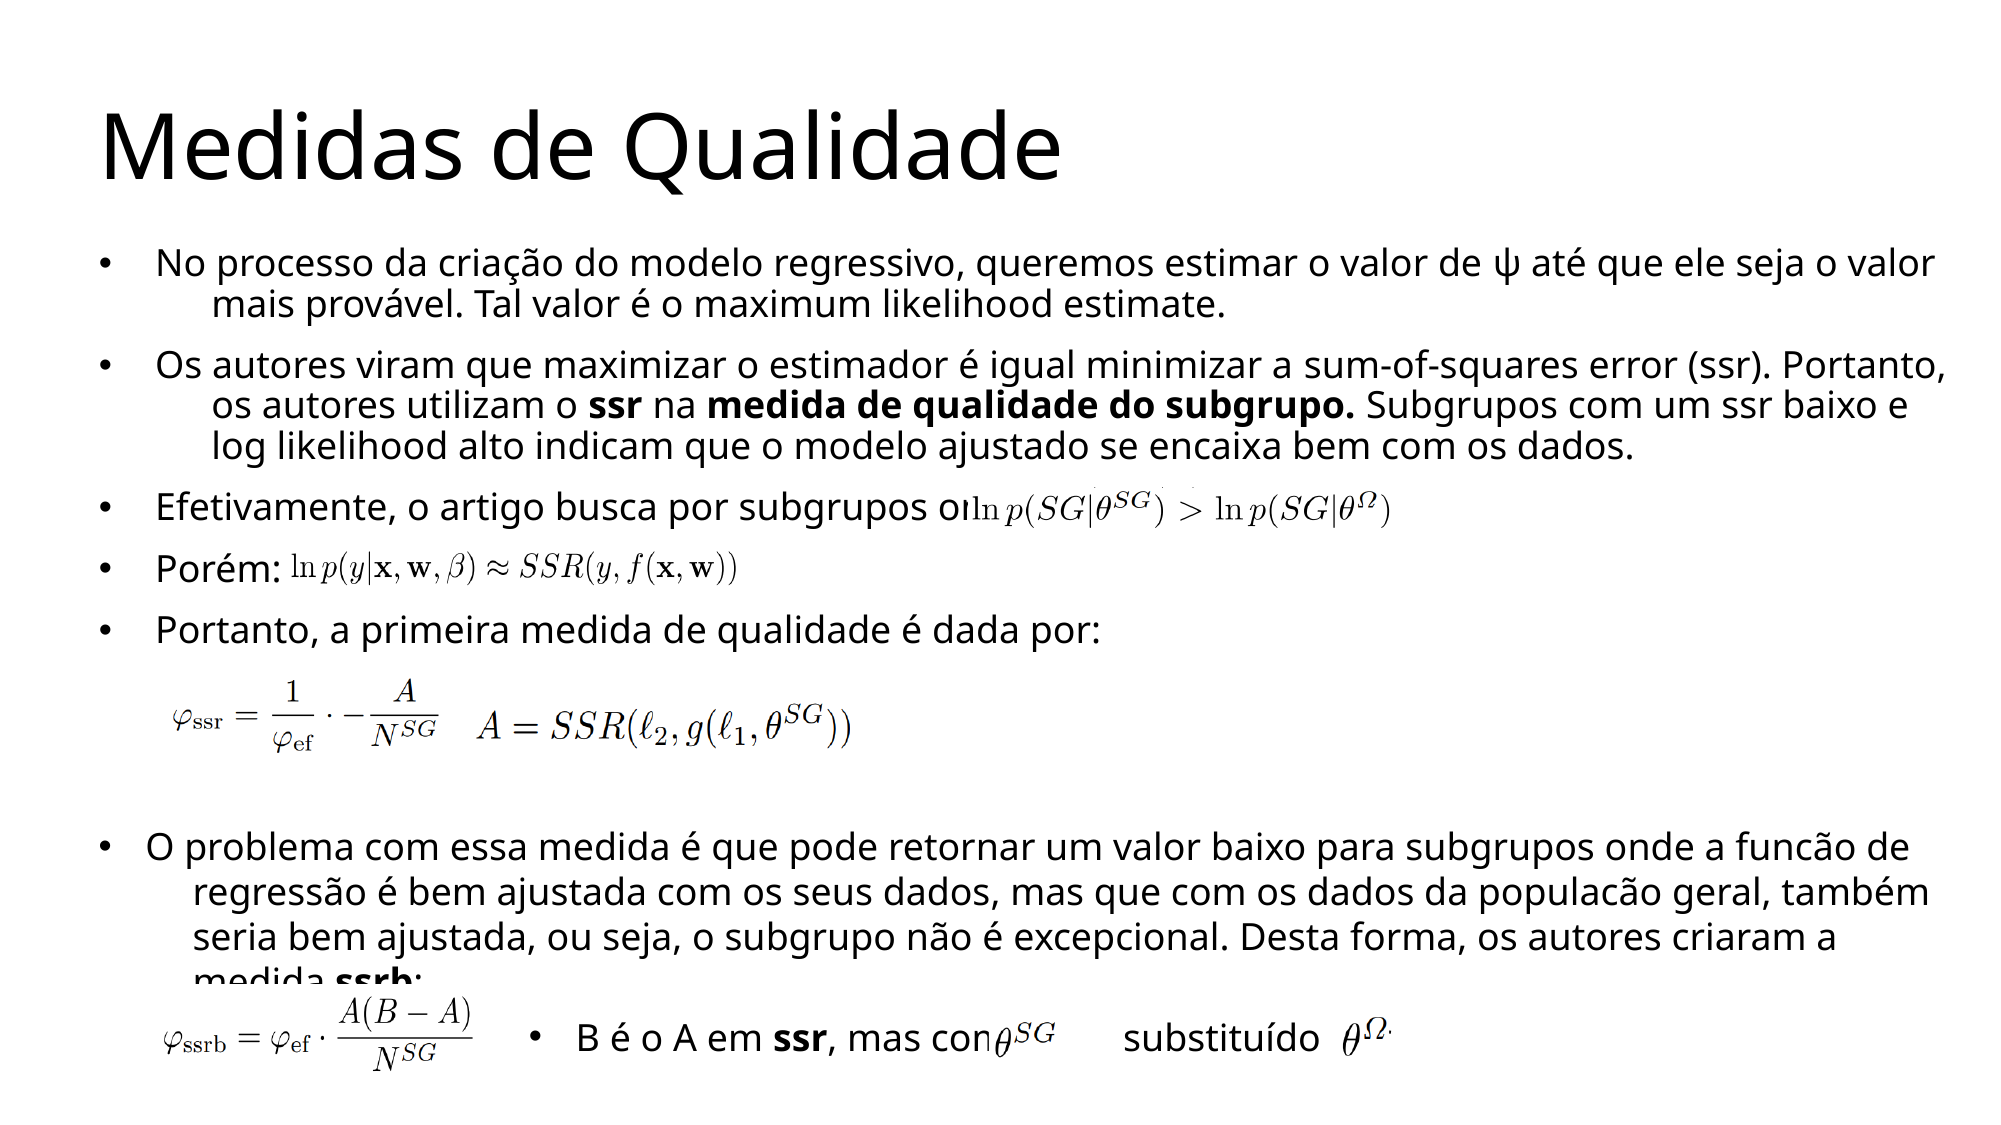

# Medidas de Qualidade
No processo da criação do modelo regressivo, queremos estimar o valor de ψ até que ele seja o valor mais provável. Tal valor é o maximum likelihood estimate.
Os autores viram que maximizar o estimador é igual minimizar a sum-of-squares error (ssr). Portanto, os autores utilizam o ssr na medida de qualidade do subgrupo. Subgrupos com um ssr baixo e log likelihood alto indicam que o modelo ajustado se encaixa bem com os dados.
Efetivamente, o artigo busca por subgrupos onde:
Porém:
Portanto, a primeira medida de qualidade é dada por:
O problema com essa medida é que pode retornar um valor baixo para subgrupos onde a funcão de regressão é bem ajustada com os seus dados, mas que com os dados da populacão geral, também seria bem ajustada, ou seja, o subgrupo não é excepcional. Desta forma, os autores criaram a medida ssrb:
B é o A em ssr, mas com            substituído por